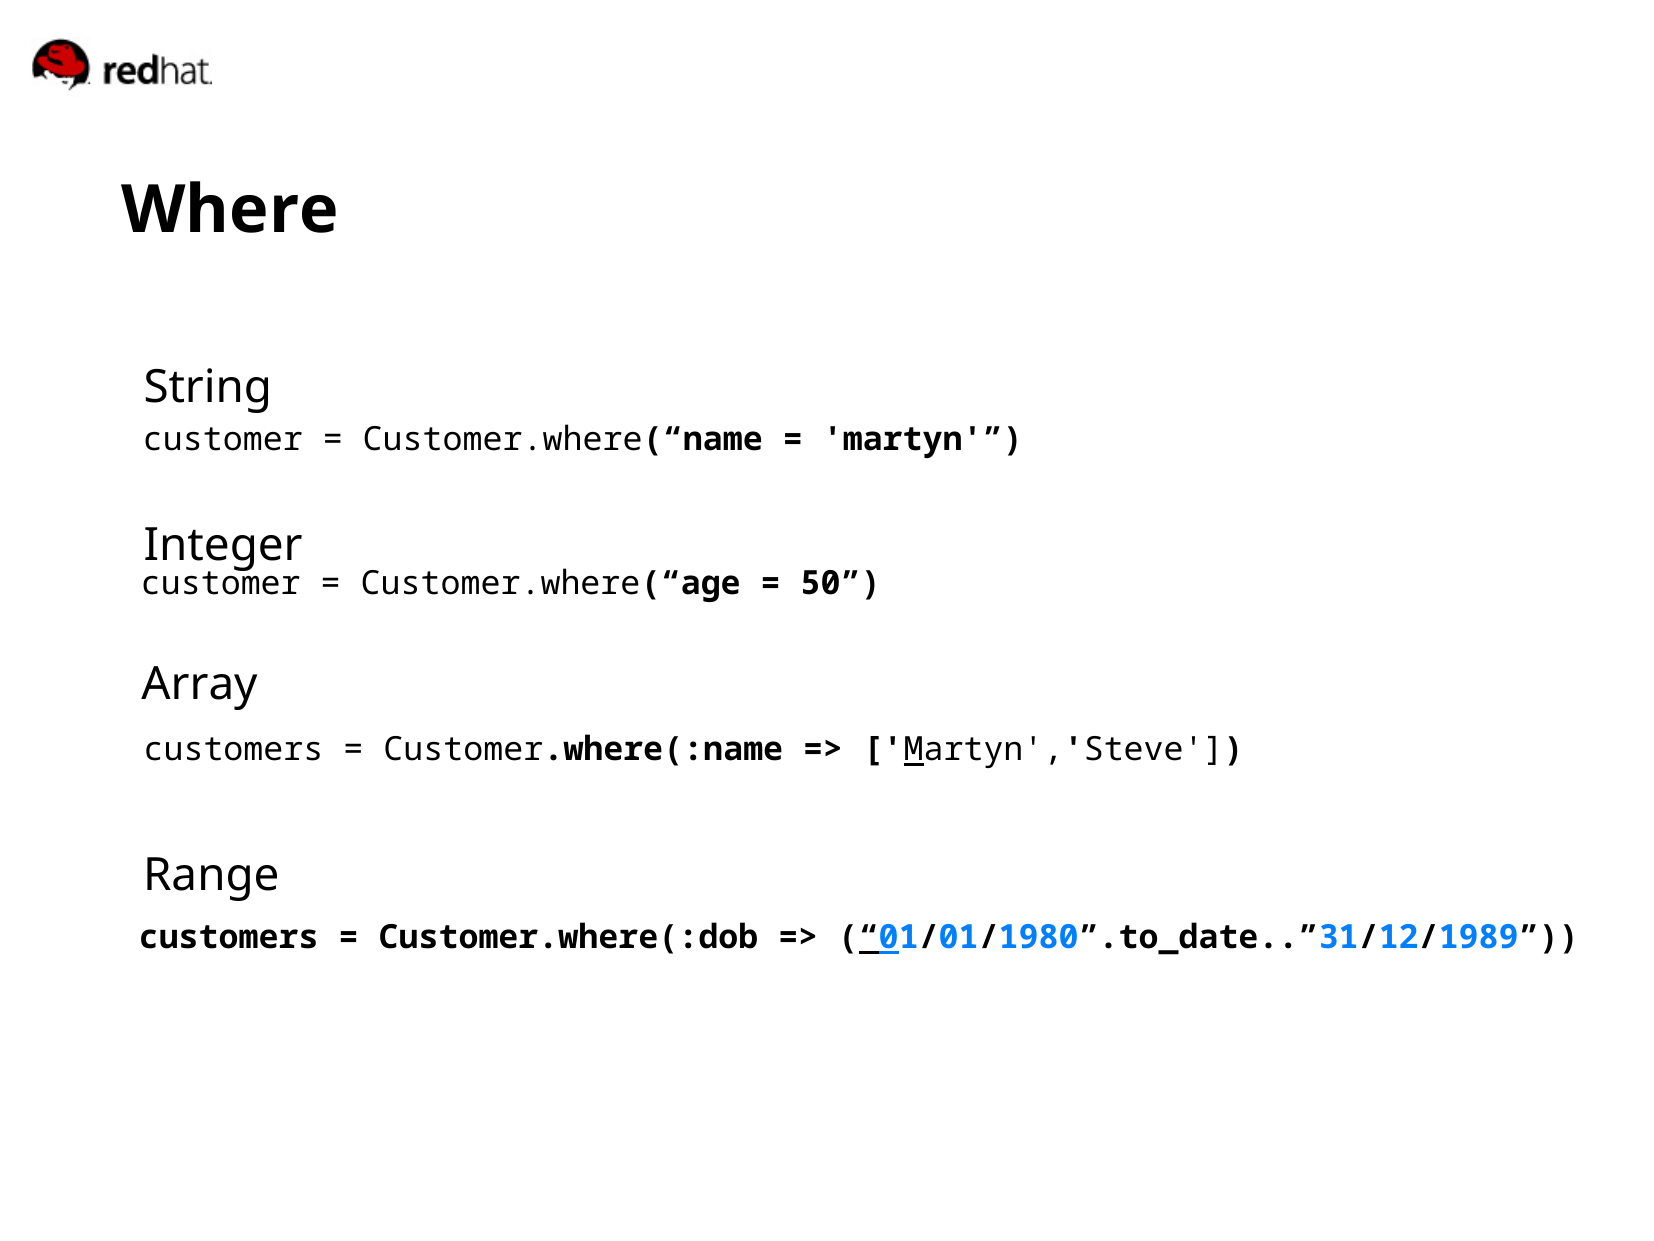

# Where
String
customer = Customer.where(“name = 'martyn'”)
Integer
customer = Customer.where(“age = 50”)
Array
customers = Customer.where(:name => ['Martyn','Steve'])
Range
customers = Customer.where(:dob => (“01/01/1980”.to_date..”31/12/1989”))